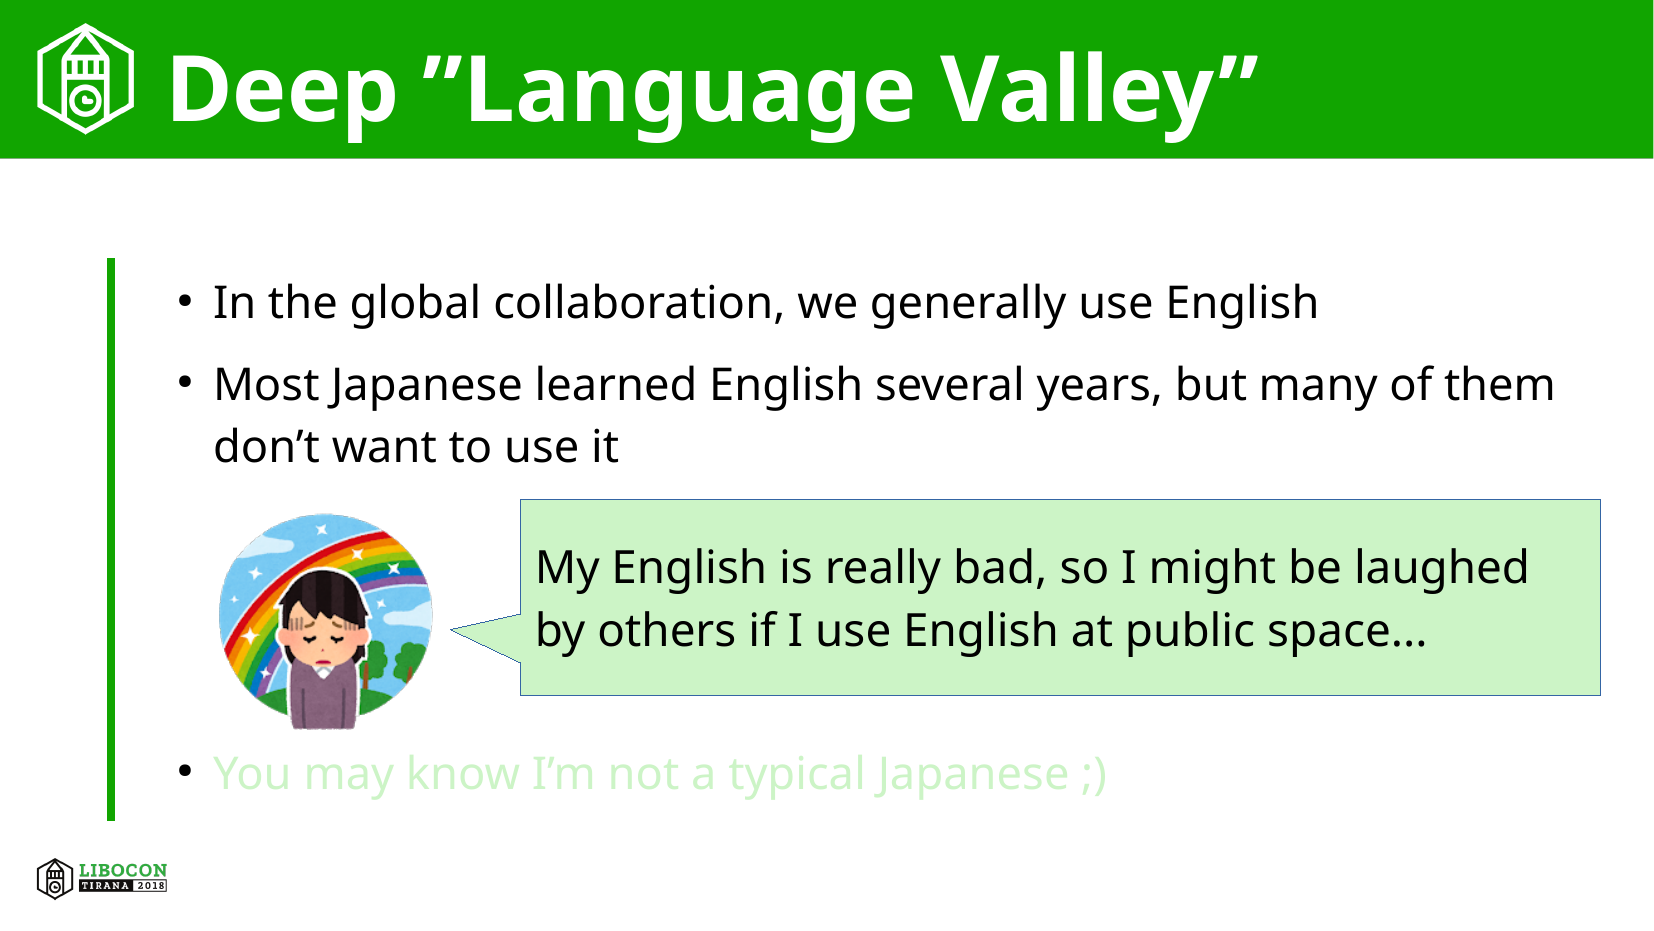

# Deep ”Language Valley”
In the global collaboration, we generally use English
Most Japanese learned English several years, but many of them don’t want to use it
You may know I’m not a typical Japanese ;)
My English is really bad, so I might be laughed
by others if I use English at public space...